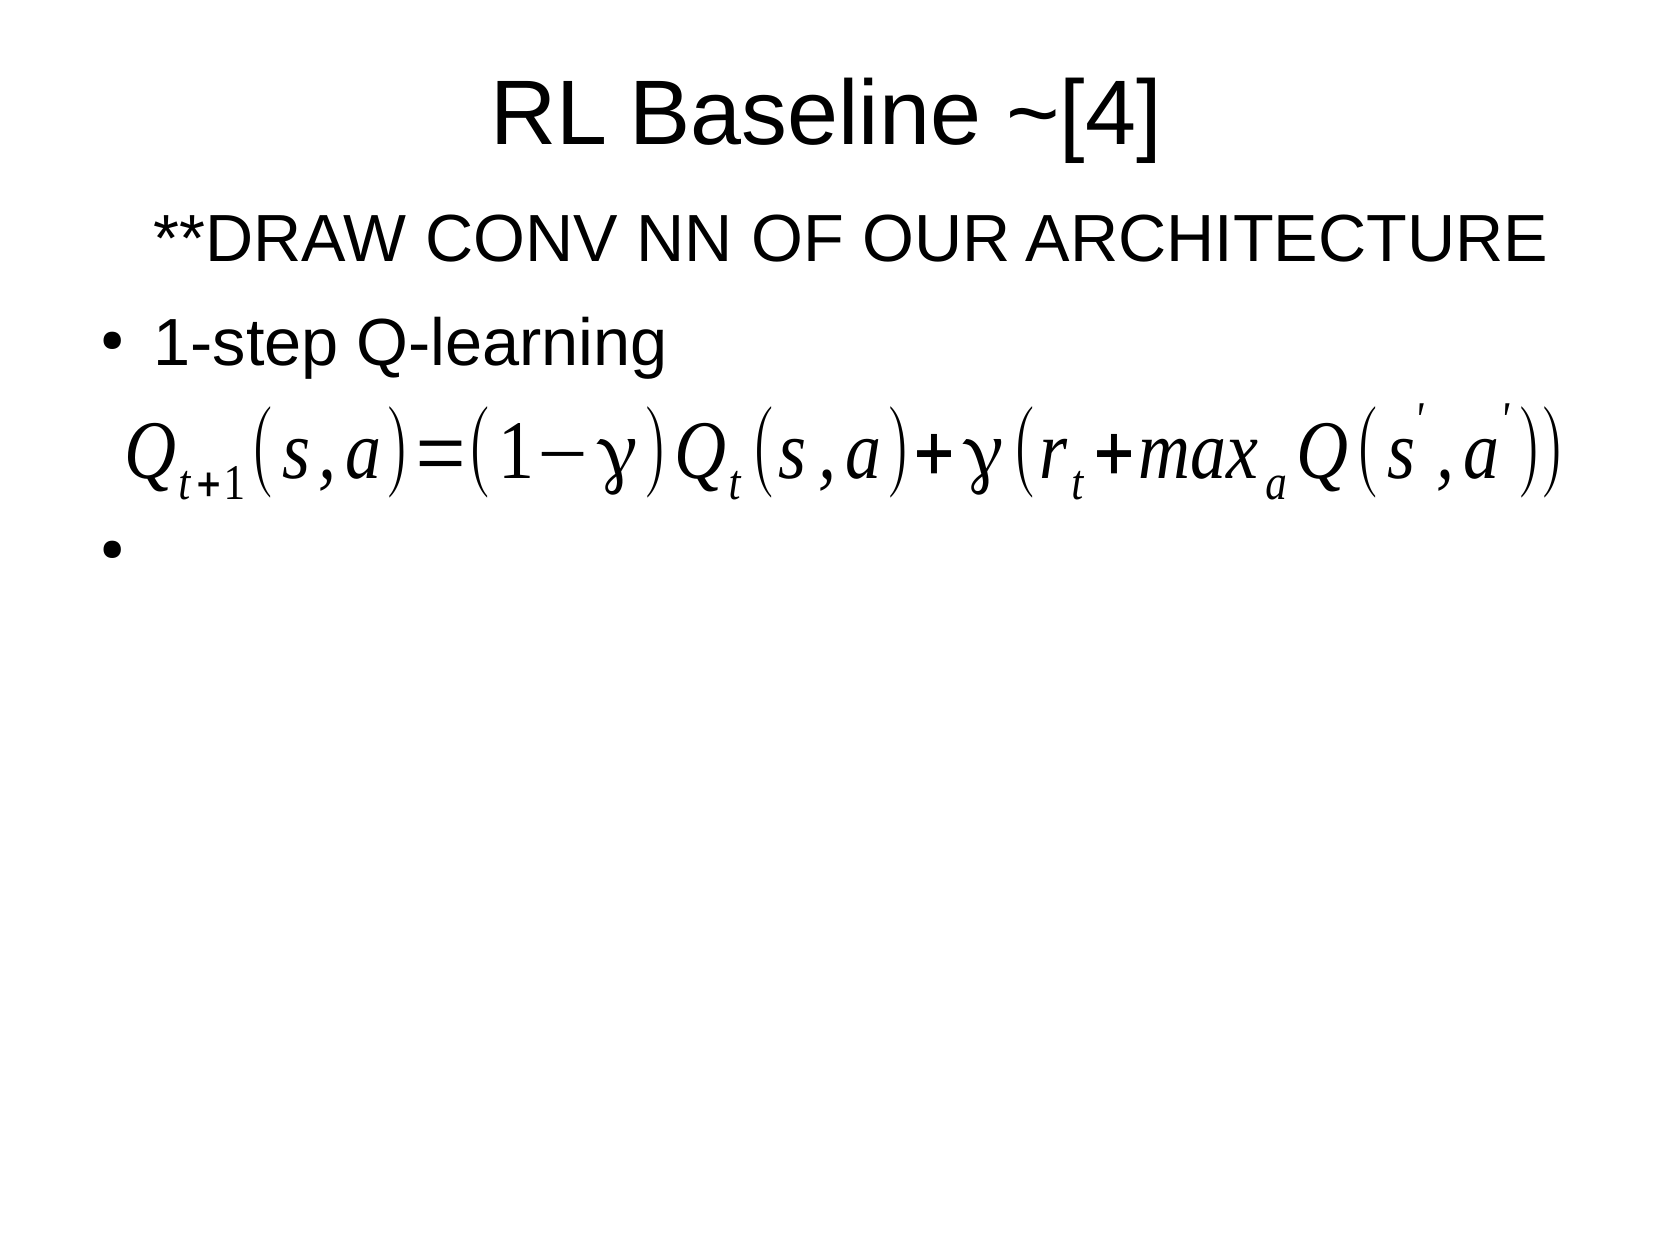

# RL Baseline ~[4]
**DRAW CONV NN OF OUR ARCHITECTURE
1-step Q-learning